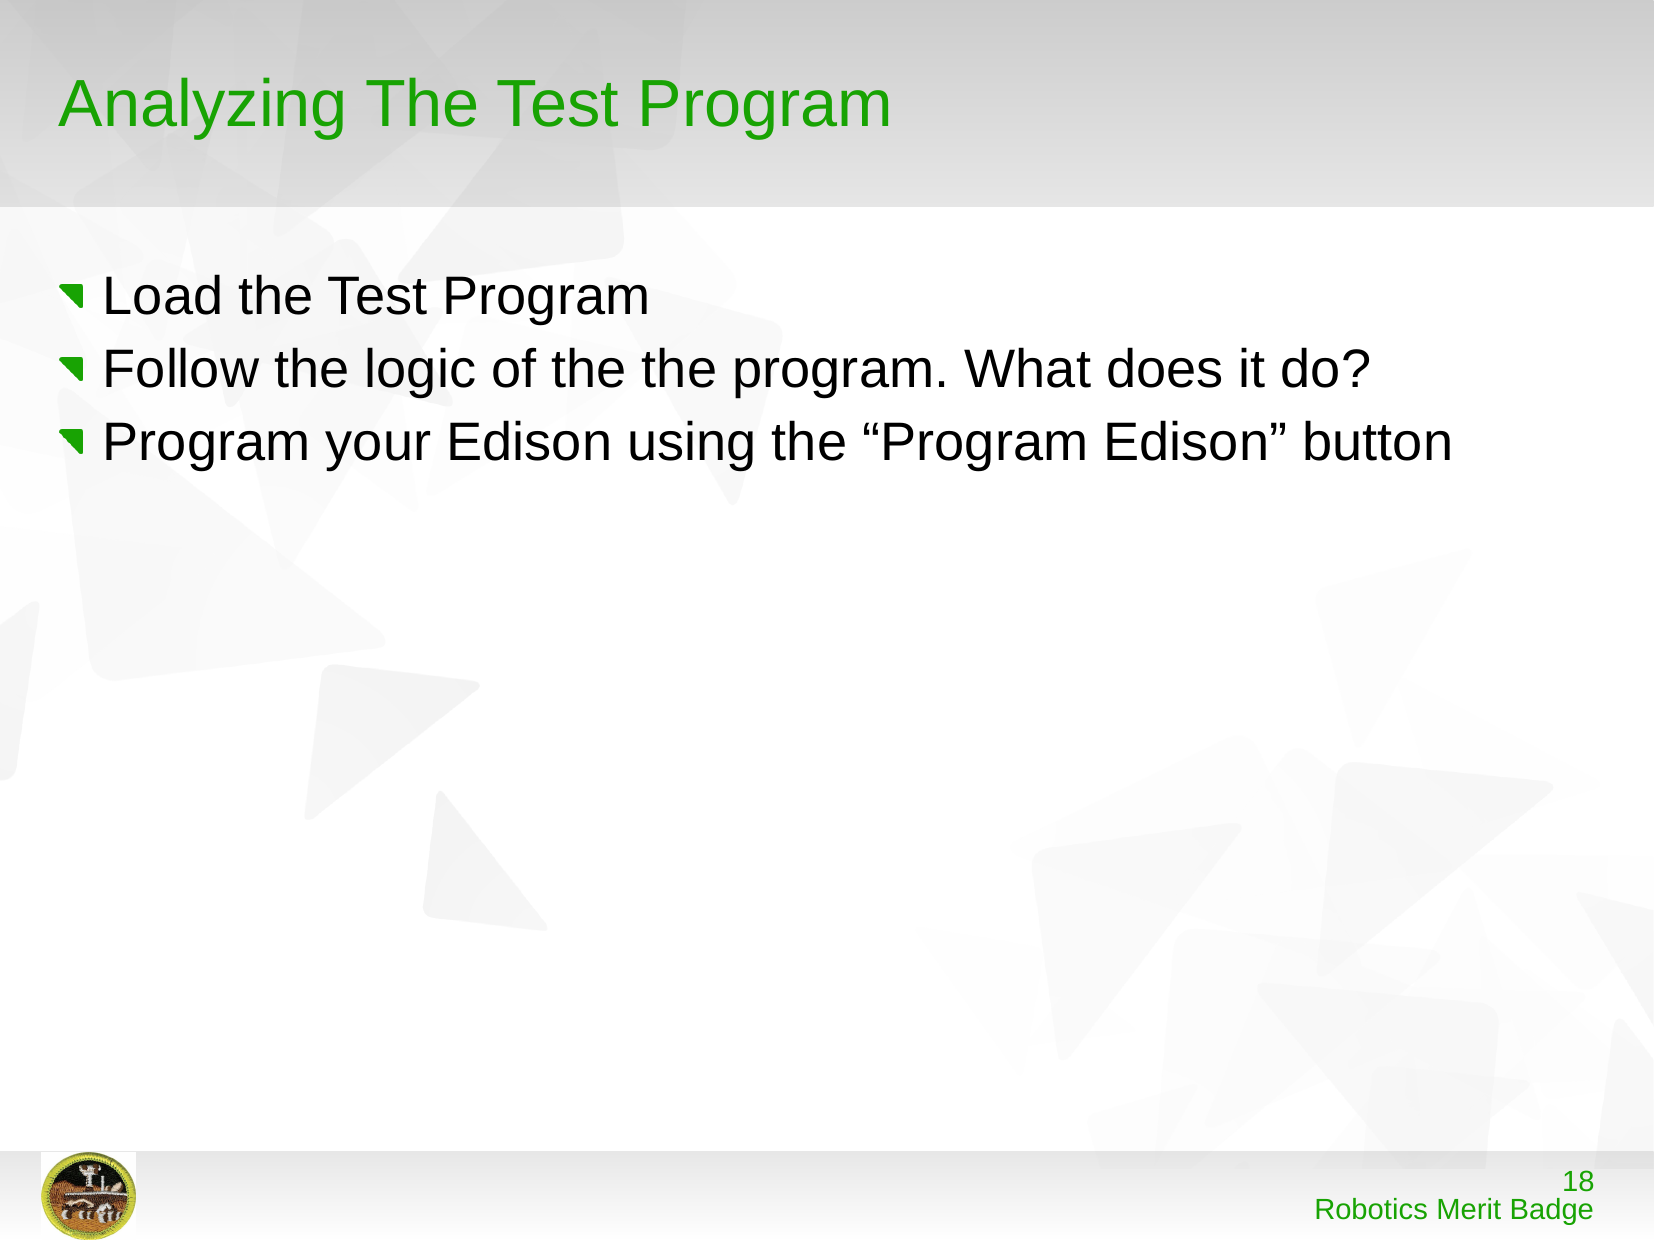

# Analyzing The Test Program
Load the Test Program
Follow the logic of the the program. What does it do?
Program your Edison using the “Program Edison” button
18
Robotics Merit Badge